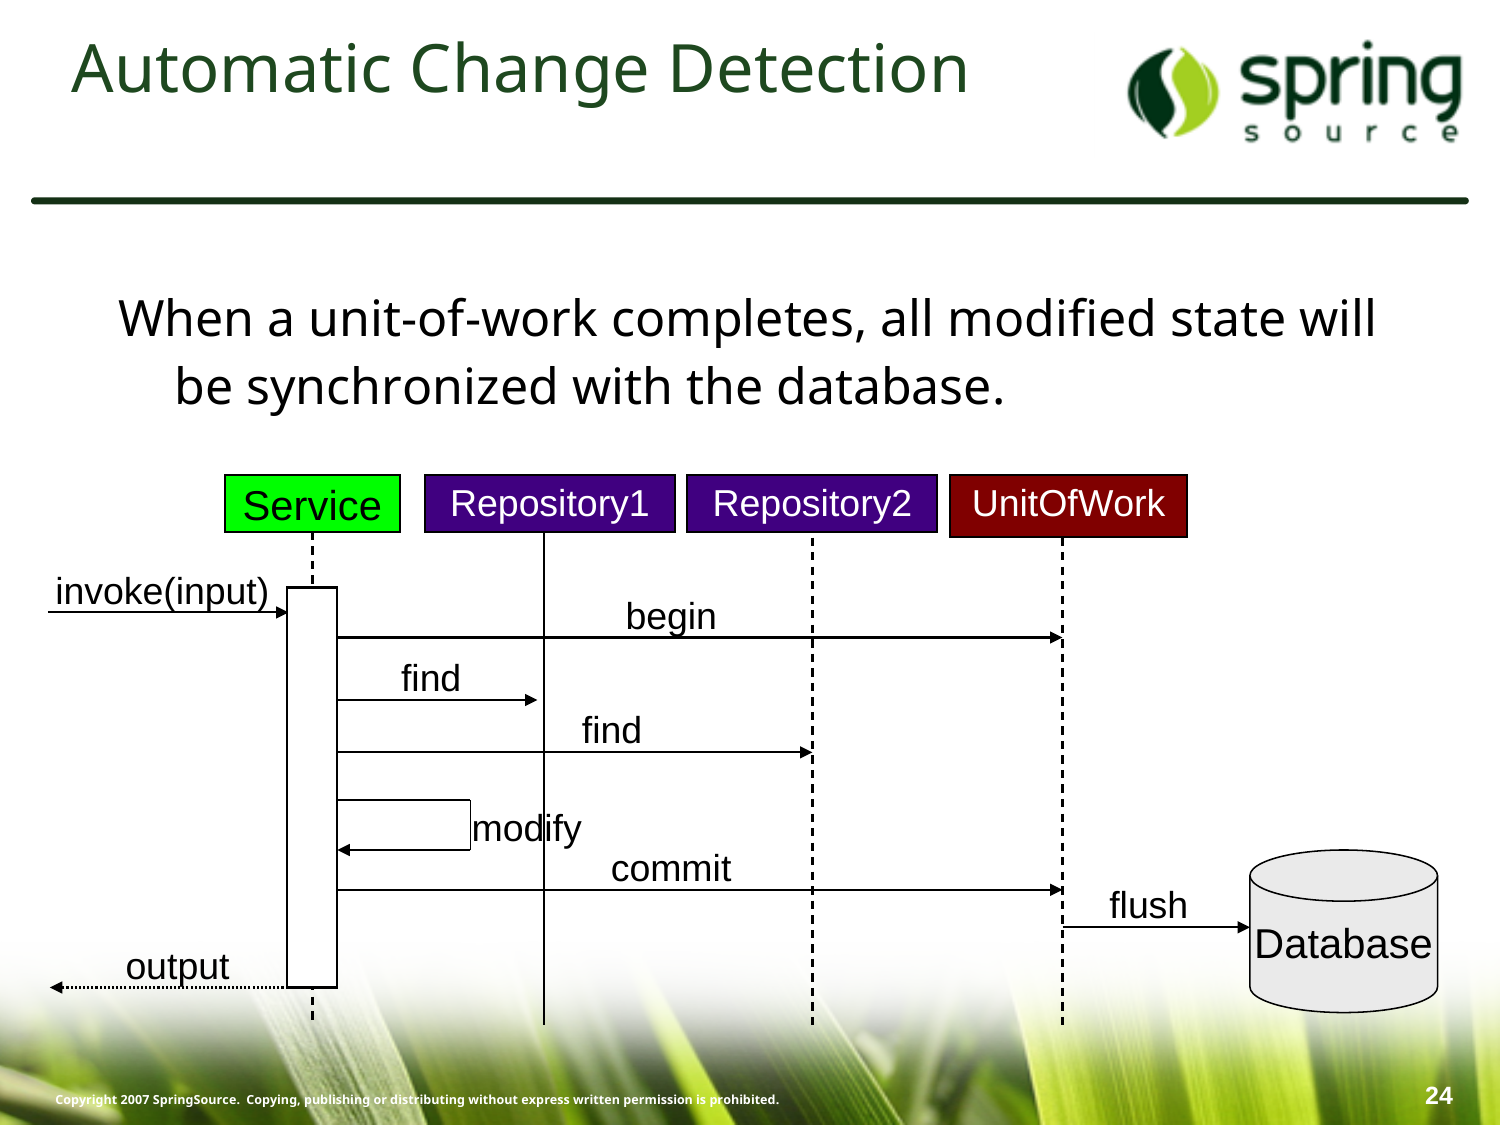

# Automatic Change Detection
When a unit-of-work completes, all modified state will be synchronized with the database.
Service
Repository1
Repository2
UnitOfWork
invoke(input)
begin
find
 find
modify
commit
Database
flush
output